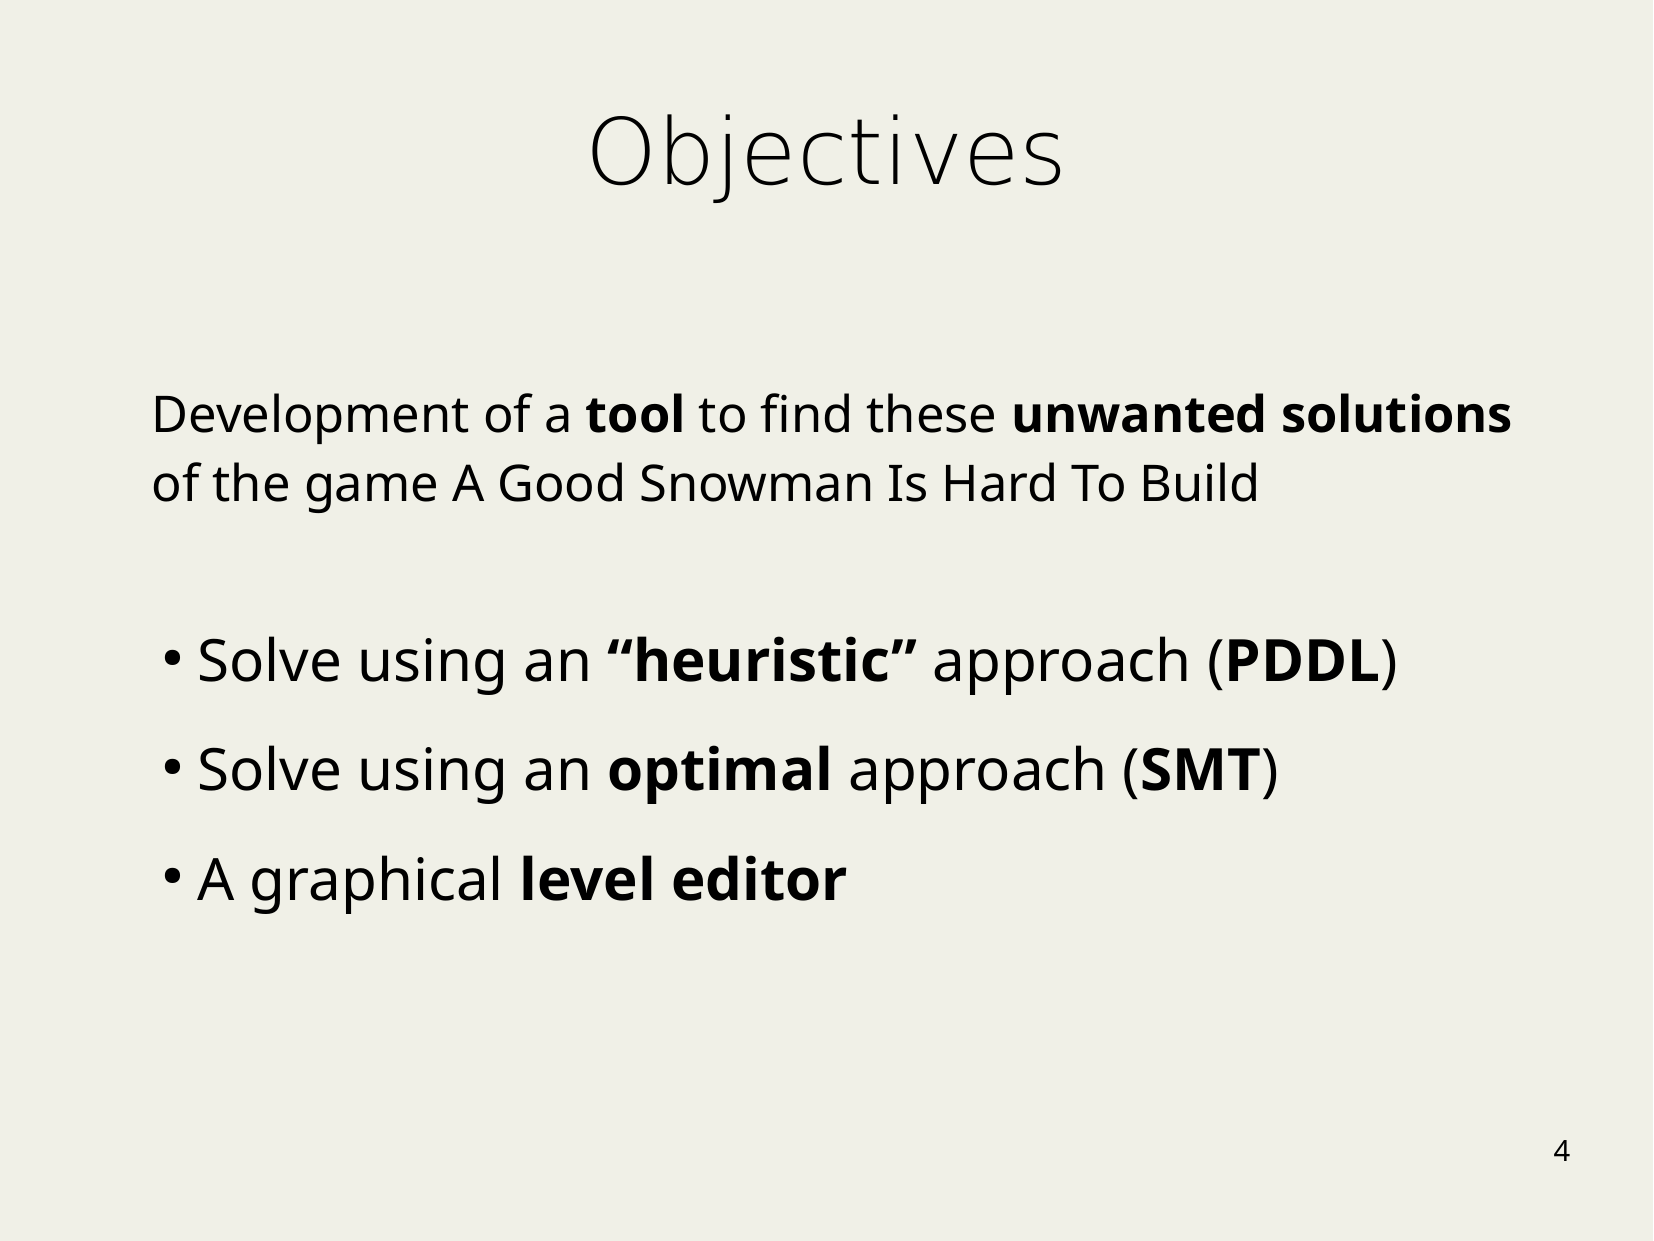

# Objectives
Development of a tool to find these unwanted solutions of the game A Good Snowman Is Hard To Build
Solve using an “heuristic” approach (PDDL)
Solve using an optimal approach (SMT)
A graphical level editor
4